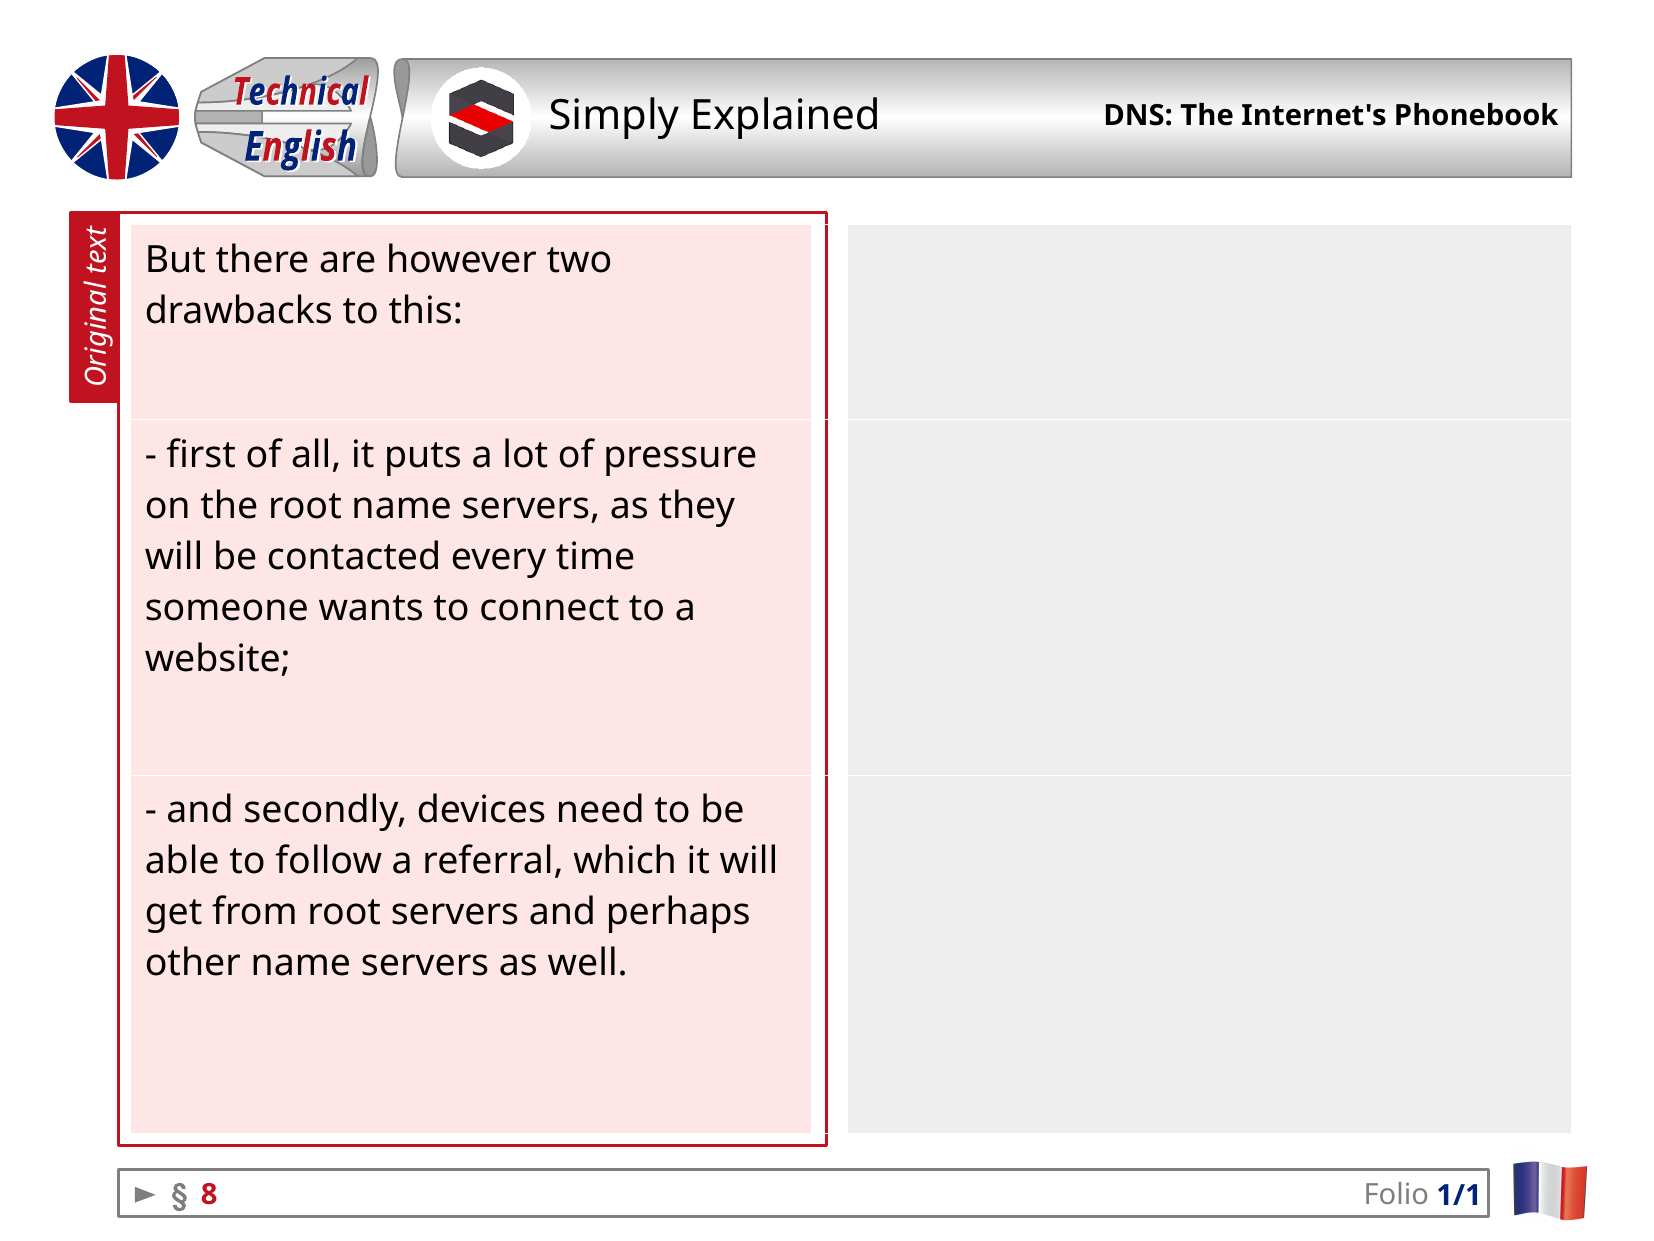

#
| But there are however two drawbacks to this: | | |
| --- | --- | --- |
| - first of all, it puts a lot of pressure on the root name servers, as they will be contacted every time someone wants to connect to a website; | | |
| - and secondly, devices need to be able to follow a referral, which it will get from root servers and perhaps other name servers as well. | | |
8
1/1